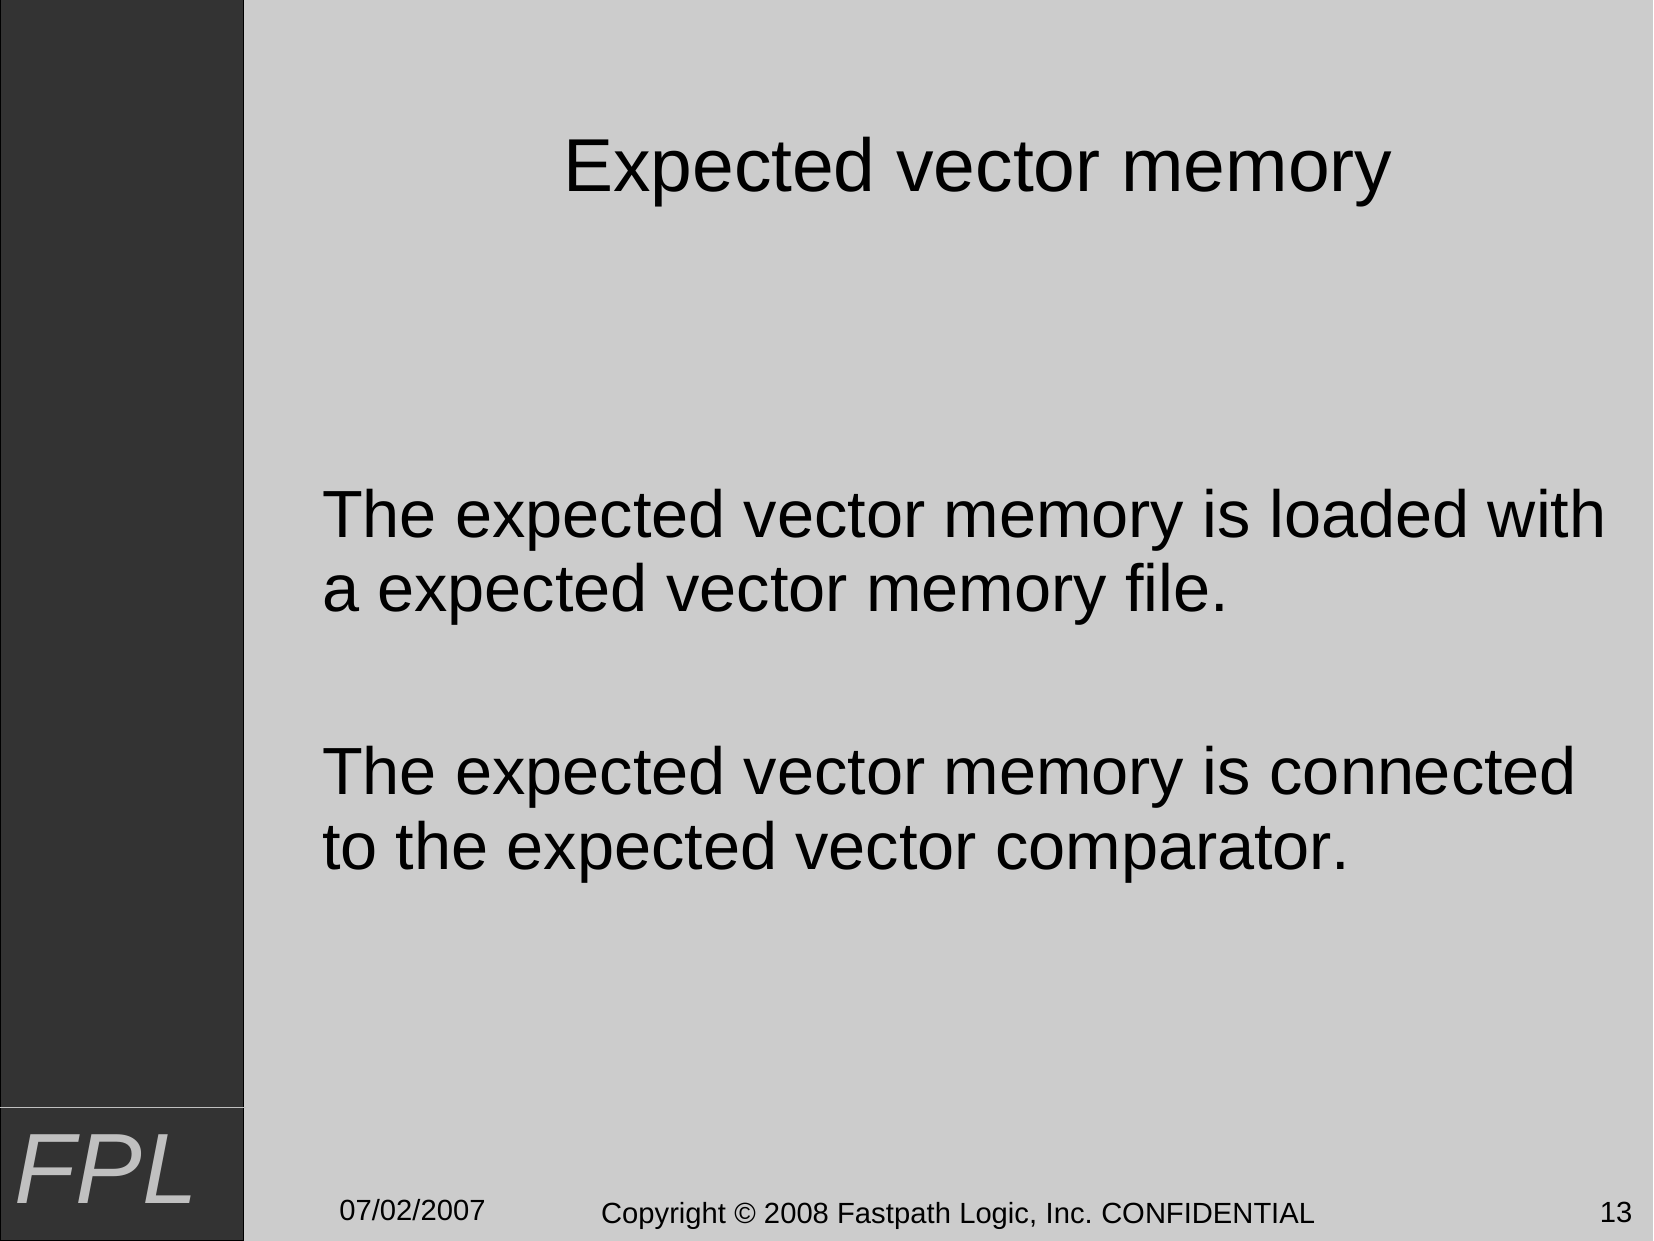

# Expected vector memory
The expected vector memory is loaded with a expected vector memory file.
The expected vector memory is connected to the expected vector comparator.
07/02/2007
13
© 2007 FASTPATH LOGIC INC.